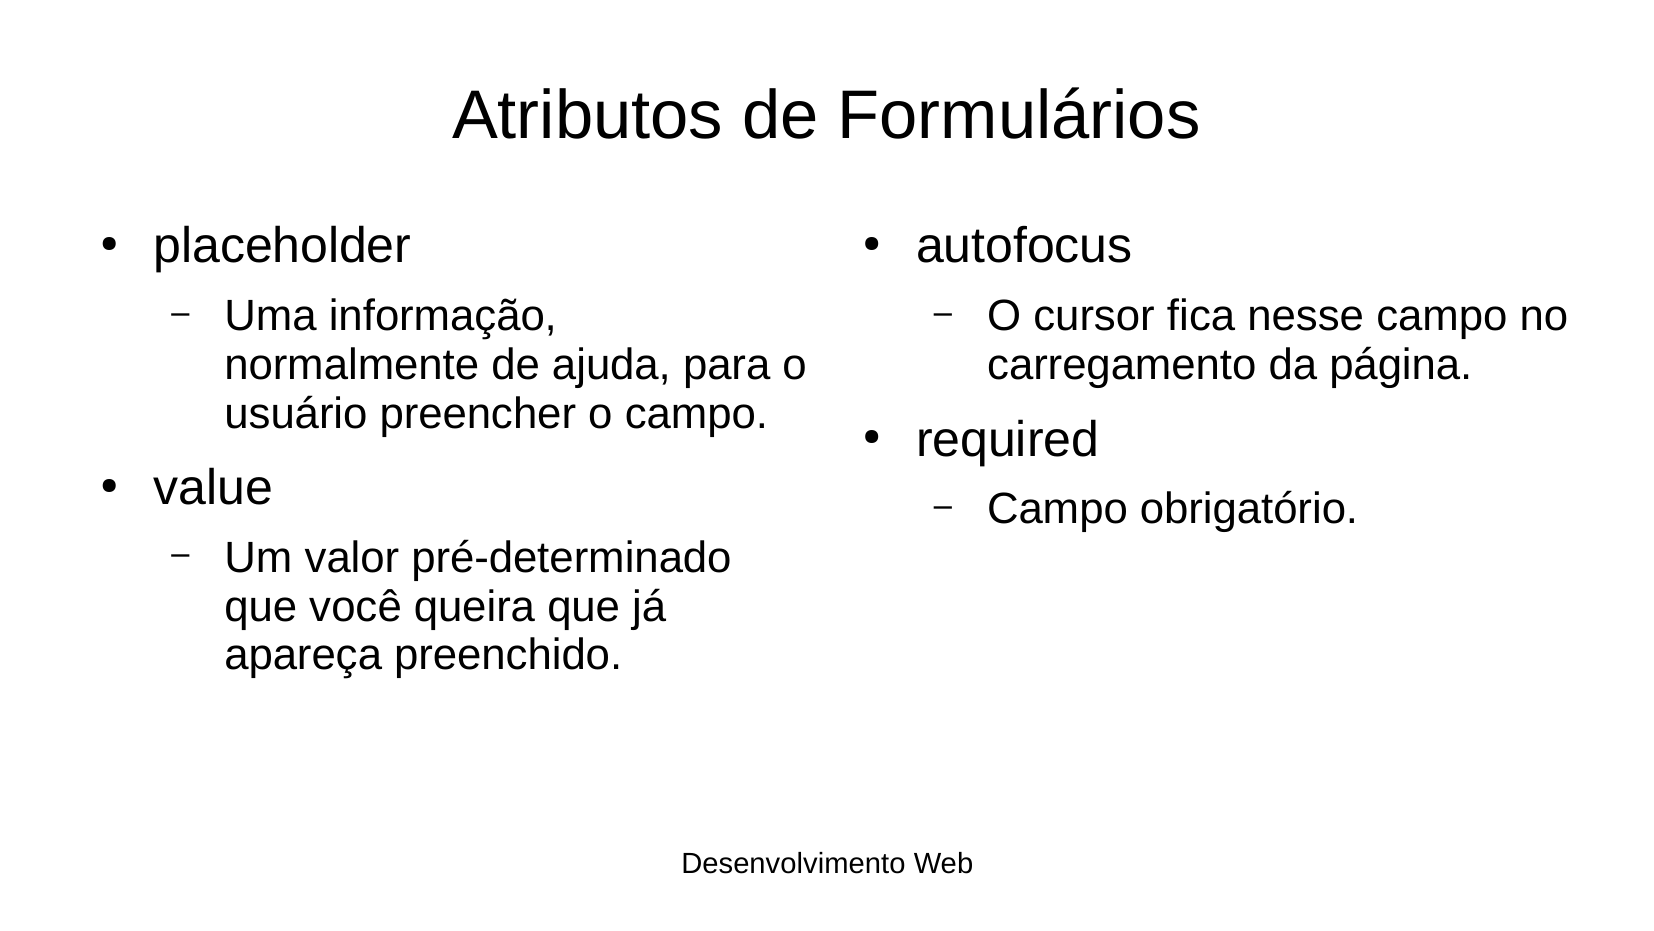

# Atributos de Formulários
placeholder
Uma informação, normalmente de ajuda, para o usuário preencher o campo.
value
Um valor pré-determinado que você queira que já apareça preenchido.
autofocus
O cursor fica nesse campo no carregamento da página.
required
Campo obrigatório.
Desenvolvimento Web